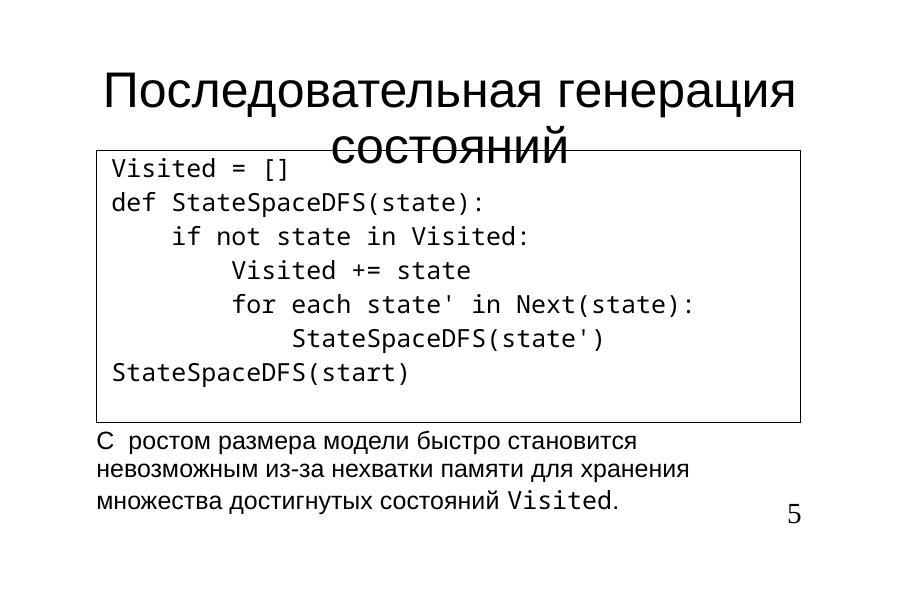

# Последовательная генерация состояний
 Visited = []
 def StateSpaceDFS(state):
 if not state in Visited:
 Visited += state
 for each state' in Next(state):
 StateSpaceDFS(state')
 StateSpaceDFS(start)
C ростом размера модели быстро становится невозможным из-за нехватки памяти для хранения множества достигнутых состояний Visited.
5